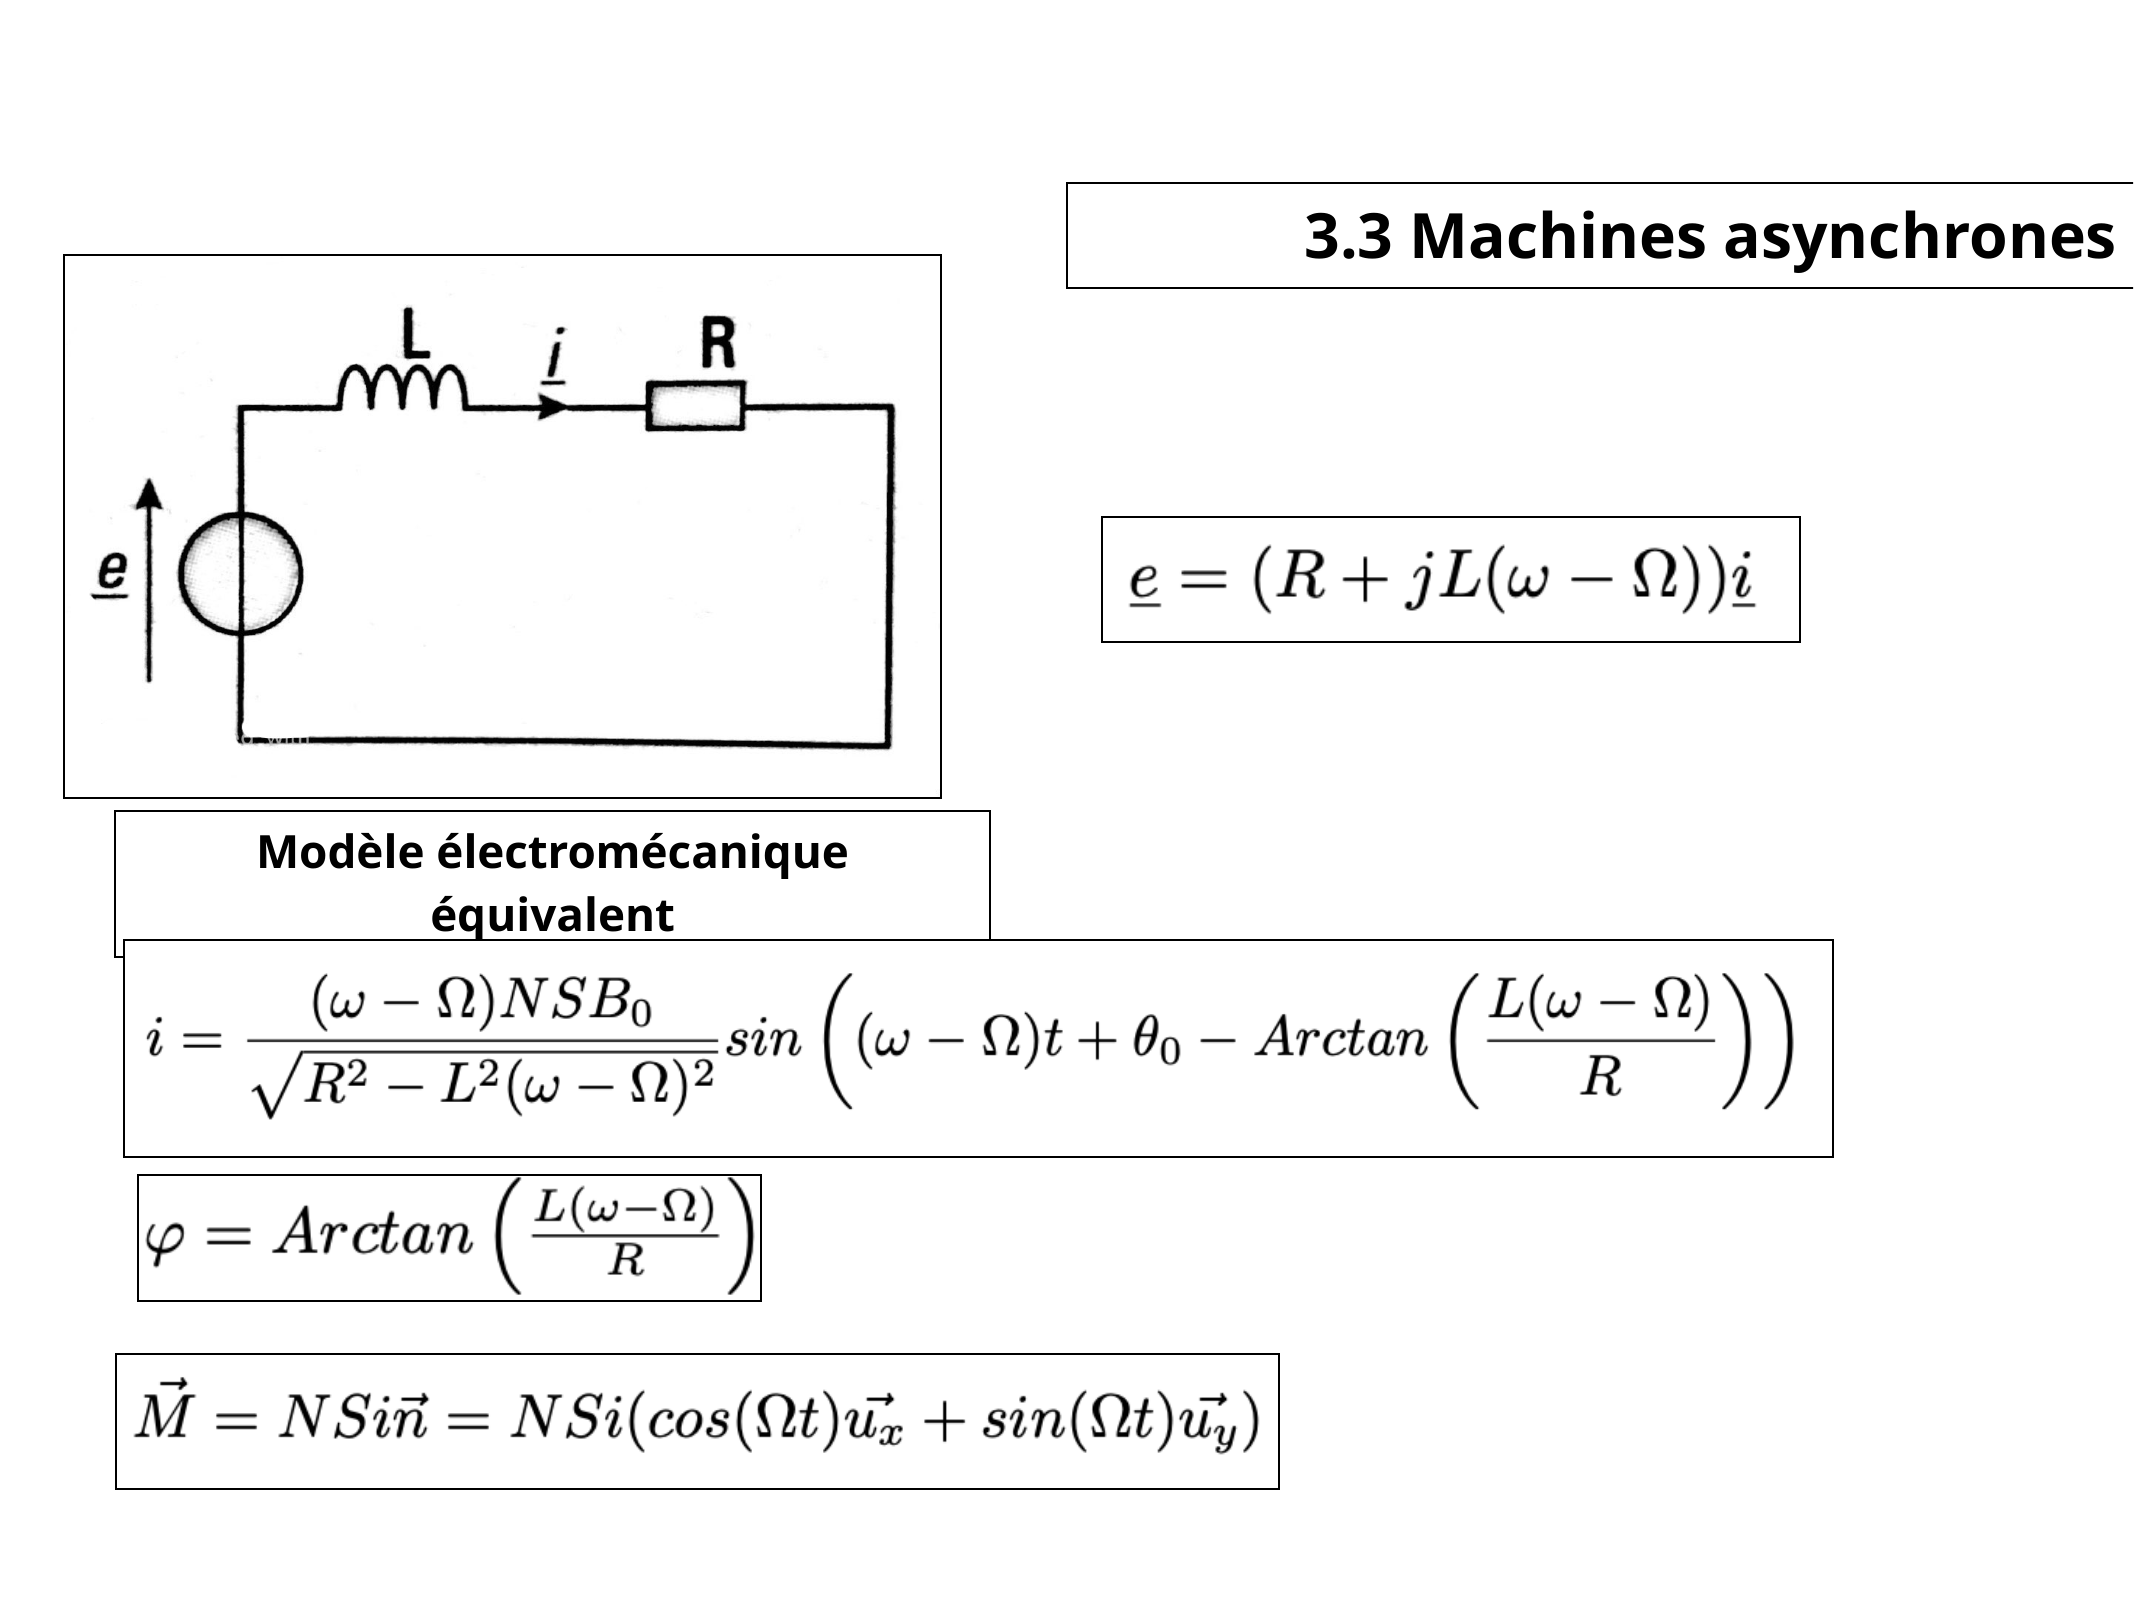

3.3 Machines asynchrones : rotor
Modèle électromécanique équivalent